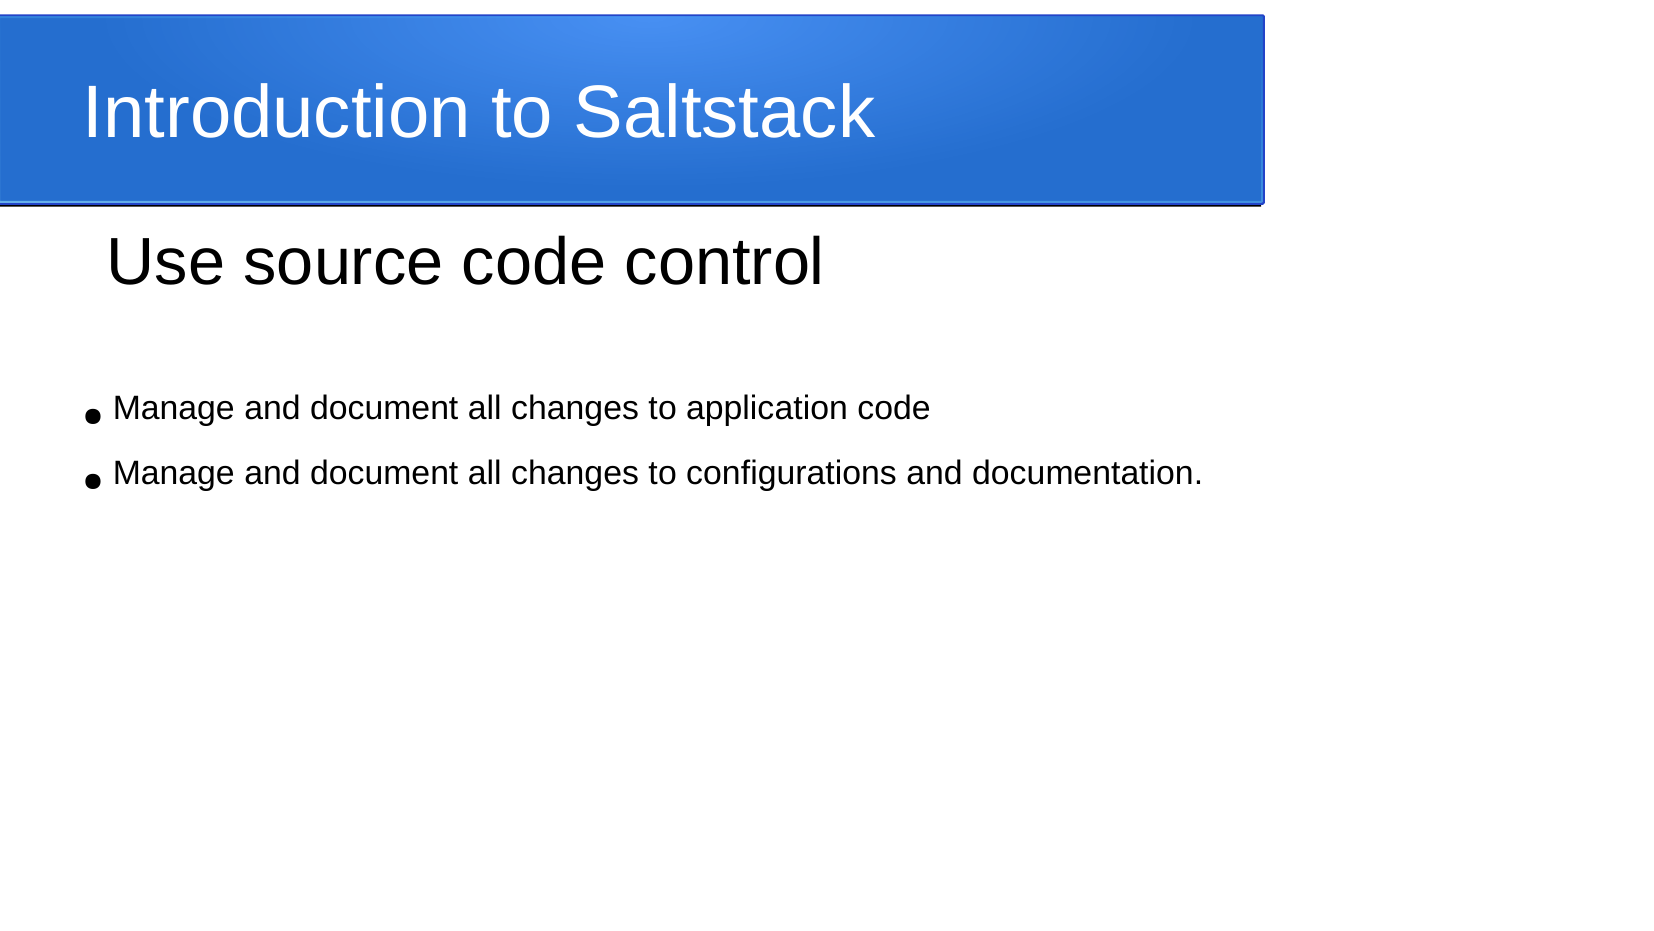

# Introduction to Saltstack
Use source code control
 Manage and document all changes to application code
 Manage and document all changes to configurations and documentation.